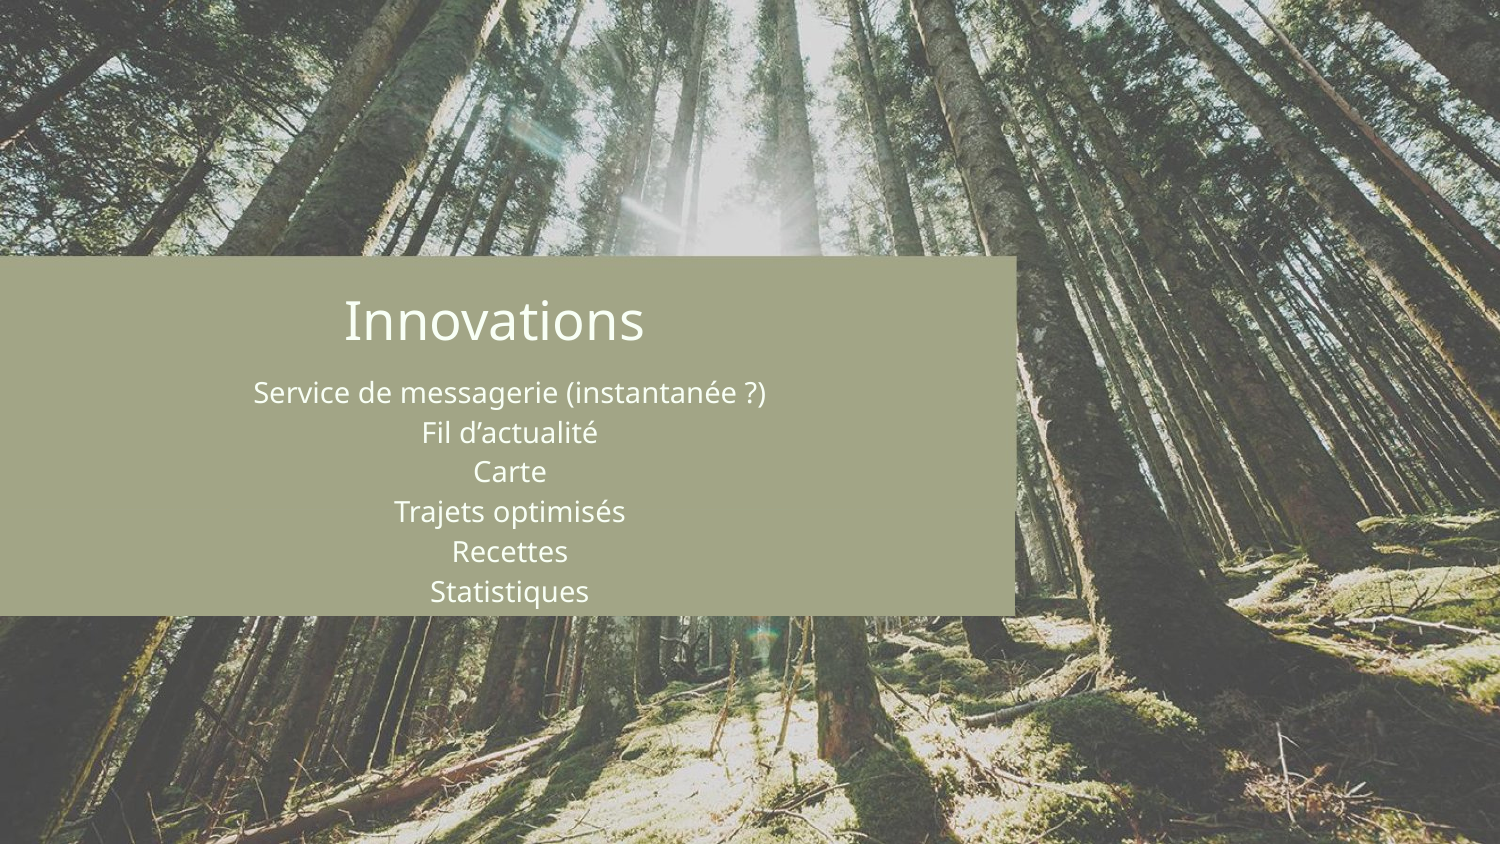

Innovations
Service de messagerie (instantanée ?)
Fil d’actualité
Carte
Trajets optimisés
Recettes
Statistiques